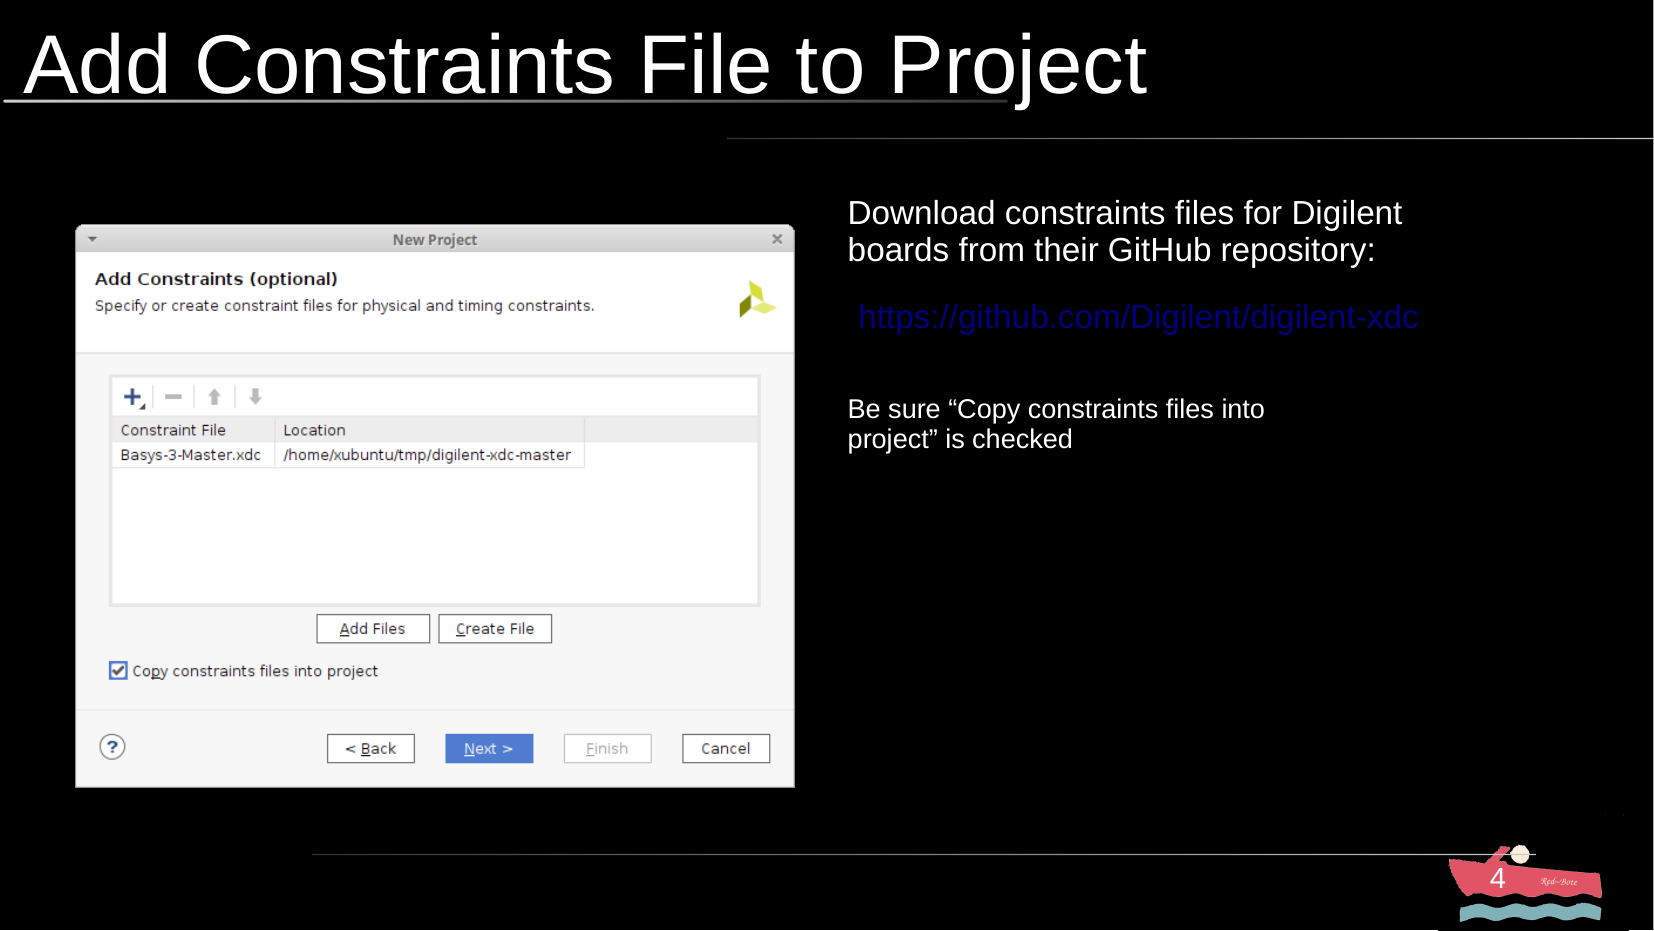

# Add Constraints File to Project
Download constraints files for Digilent boards from their GitHub repository:
https://github.com/Digilent/digilent-xdc
Be sure “Copy constraints files into project” is checked
4